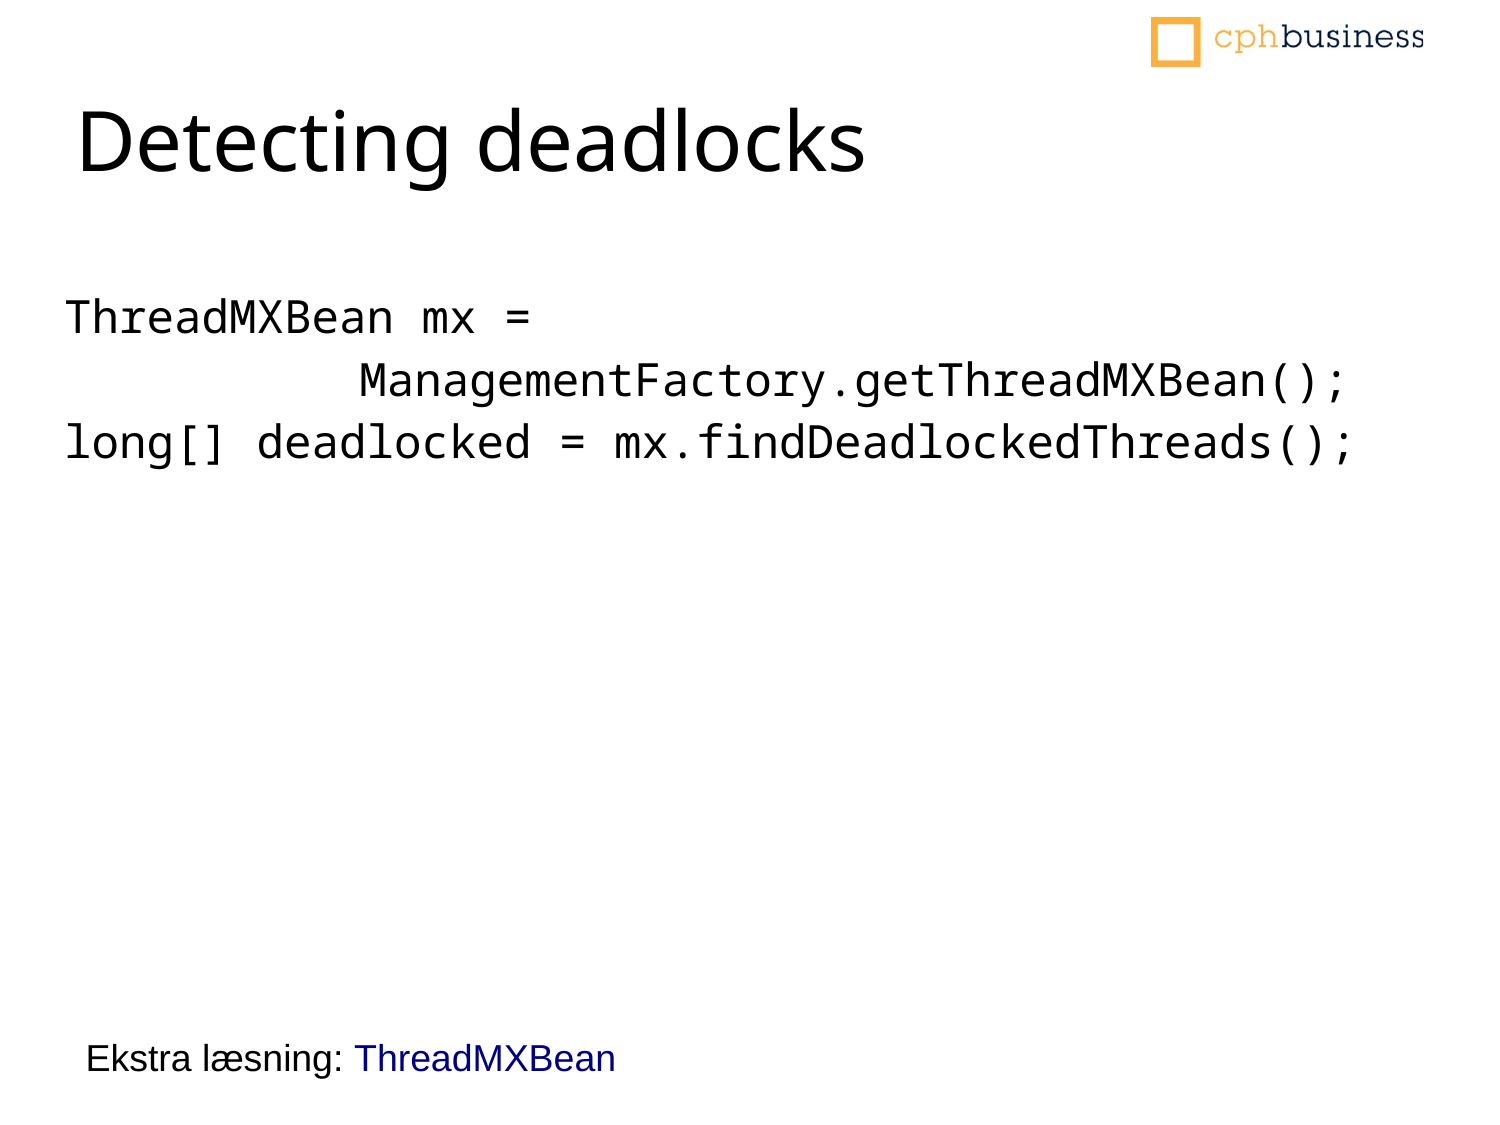

# Detecting deadlocks
ThreadMXBean mx =
				ManagementFactory.getThreadMXBean();
long[] deadlocked = mx.findDeadlockedThreads();
Ekstra læsning: ThreadMXBean